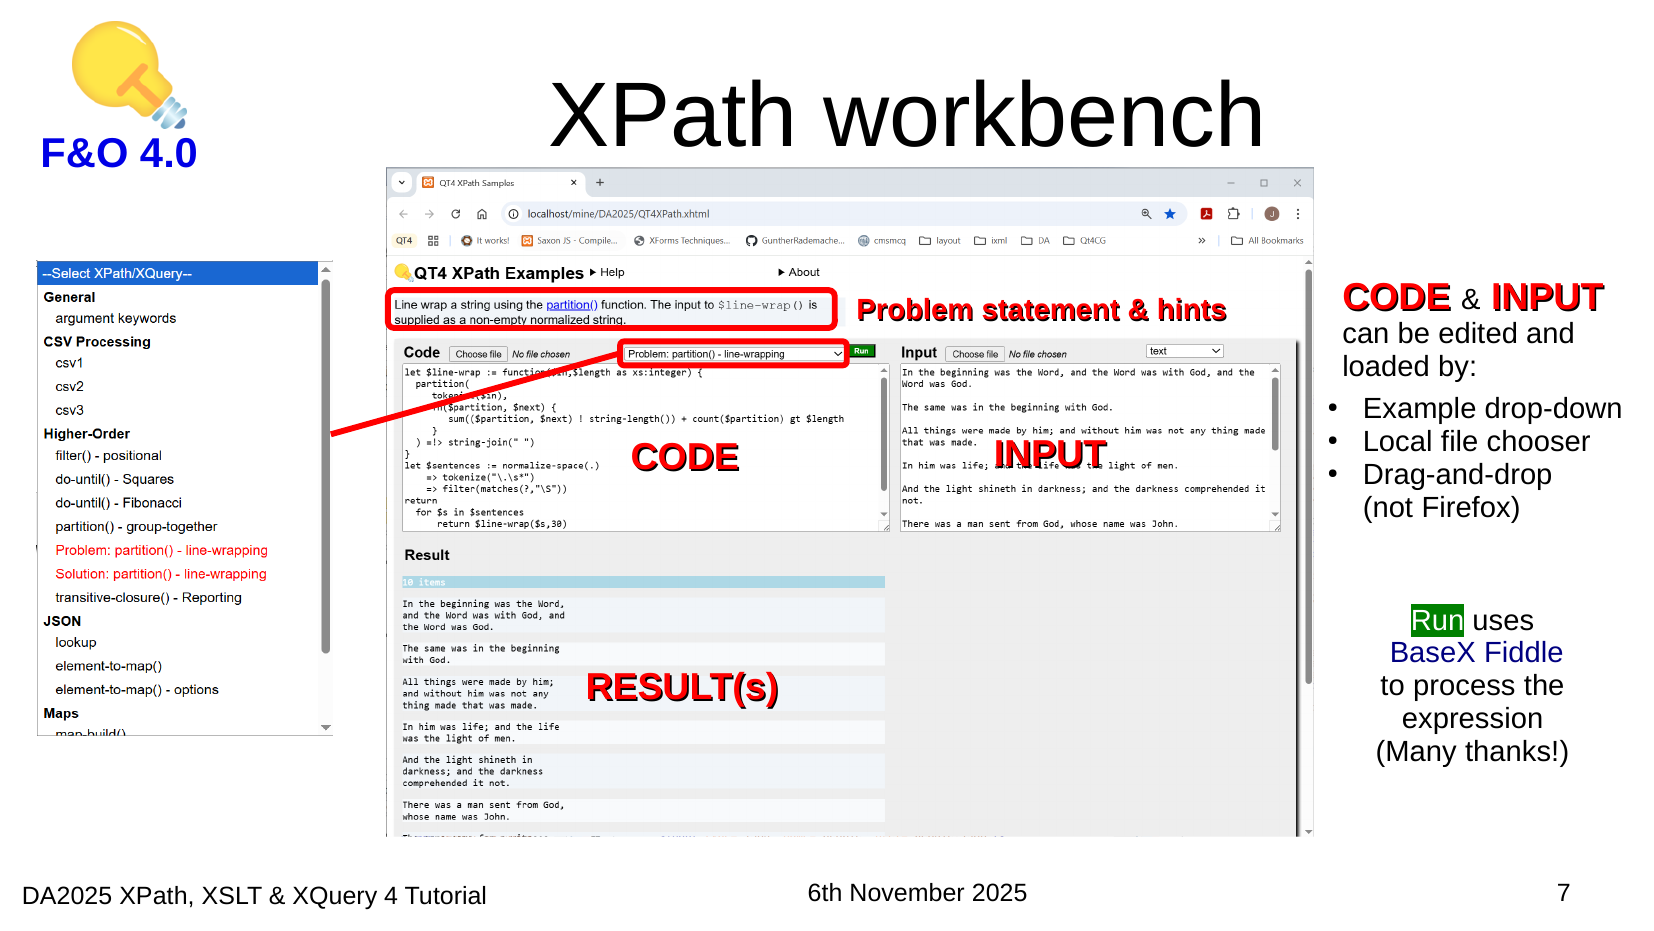

# XPath workbench
CODE & INPUT can be edited and loaded by:
Example drop-down
Local file chooser
Drag-and-drop
(not Firefox)
Problem statement & hints
INPUT
CODE
RESULT(s)
Run uses
 BaseX Fiddle
to process the expression
(Many thanks!)
7
6th November 2025
DA2025 XPath, XSLT & XQuery 4 Tutorial